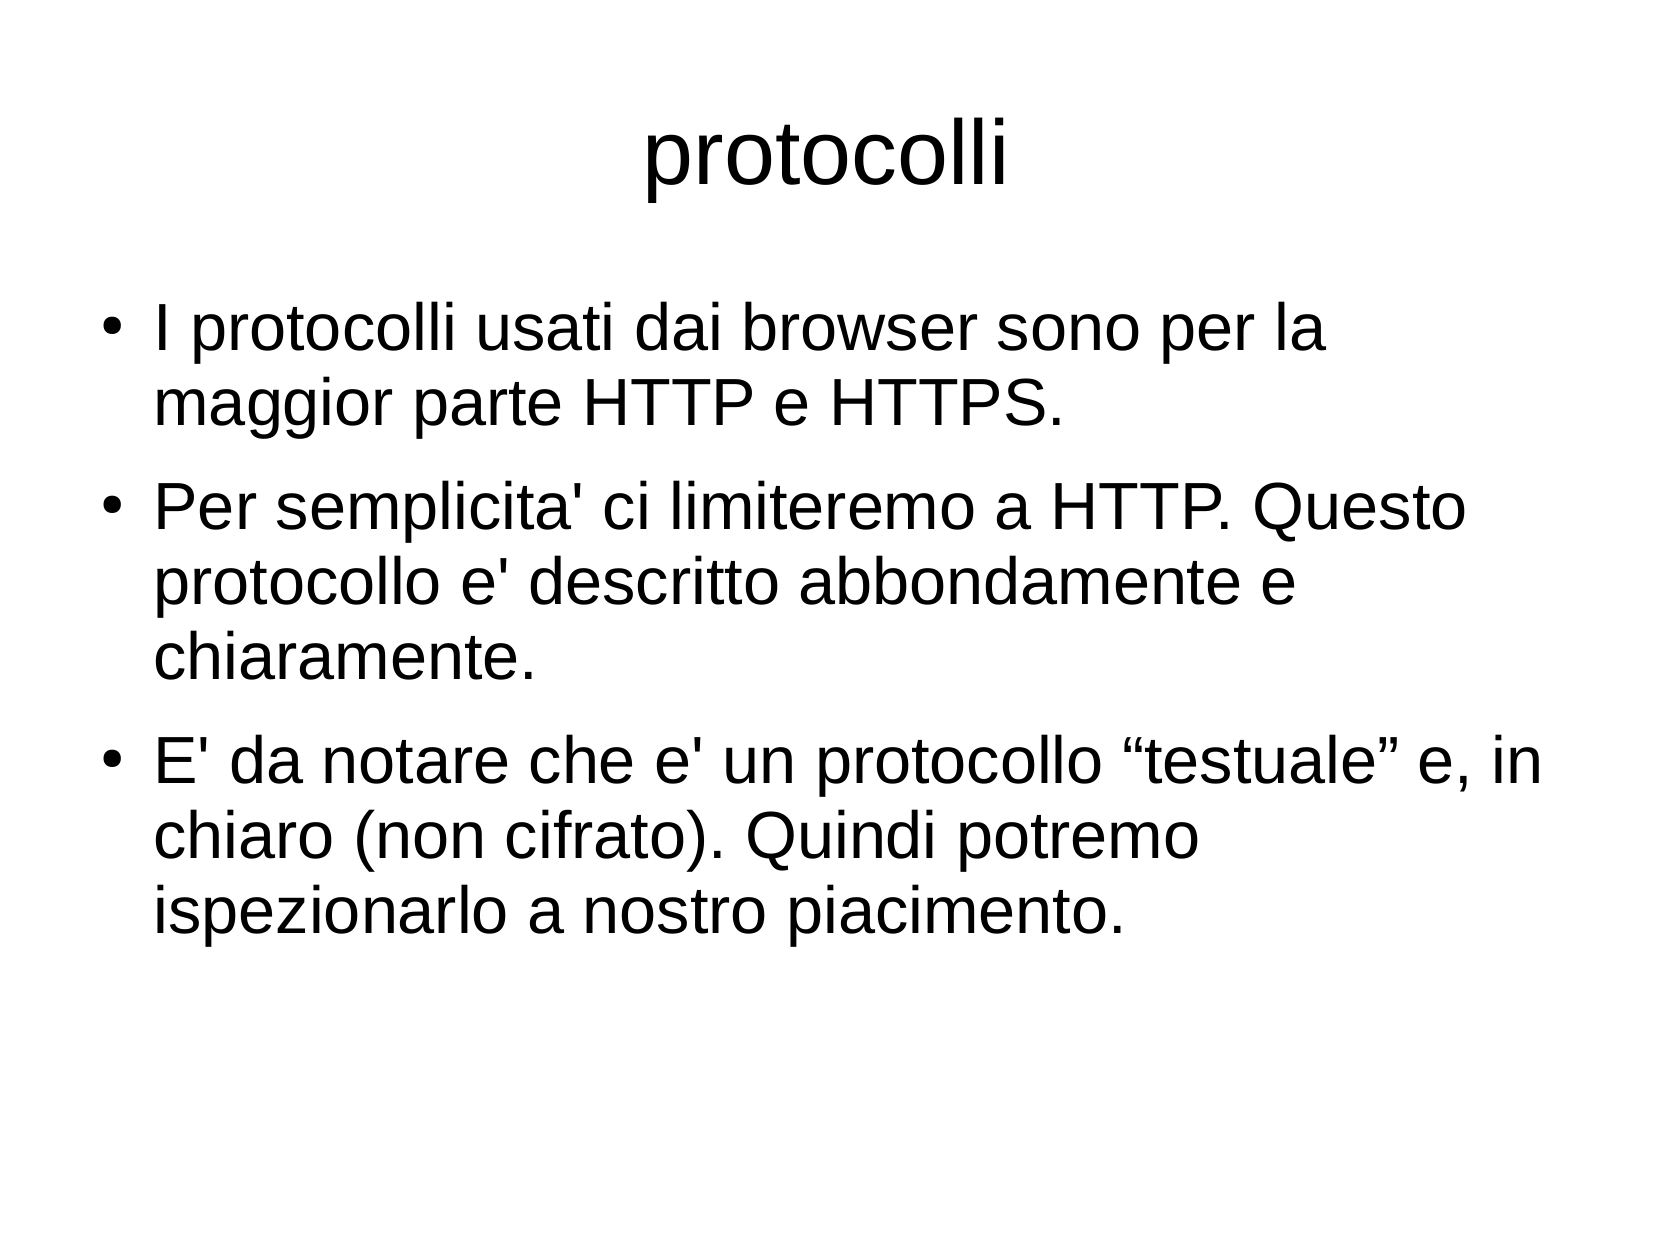

# protocolli
I protocolli usati dai browser sono per la maggior parte HTTP e HTTPS.
Per semplicita' ci limiteremo a HTTP. Questo protocollo e' descritto abbondamente e chiaramente.
E' da notare che e' un protocollo “testuale” e, in chiaro (non cifrato). Quindi potremo ispezionarlo a nostro piacimento.